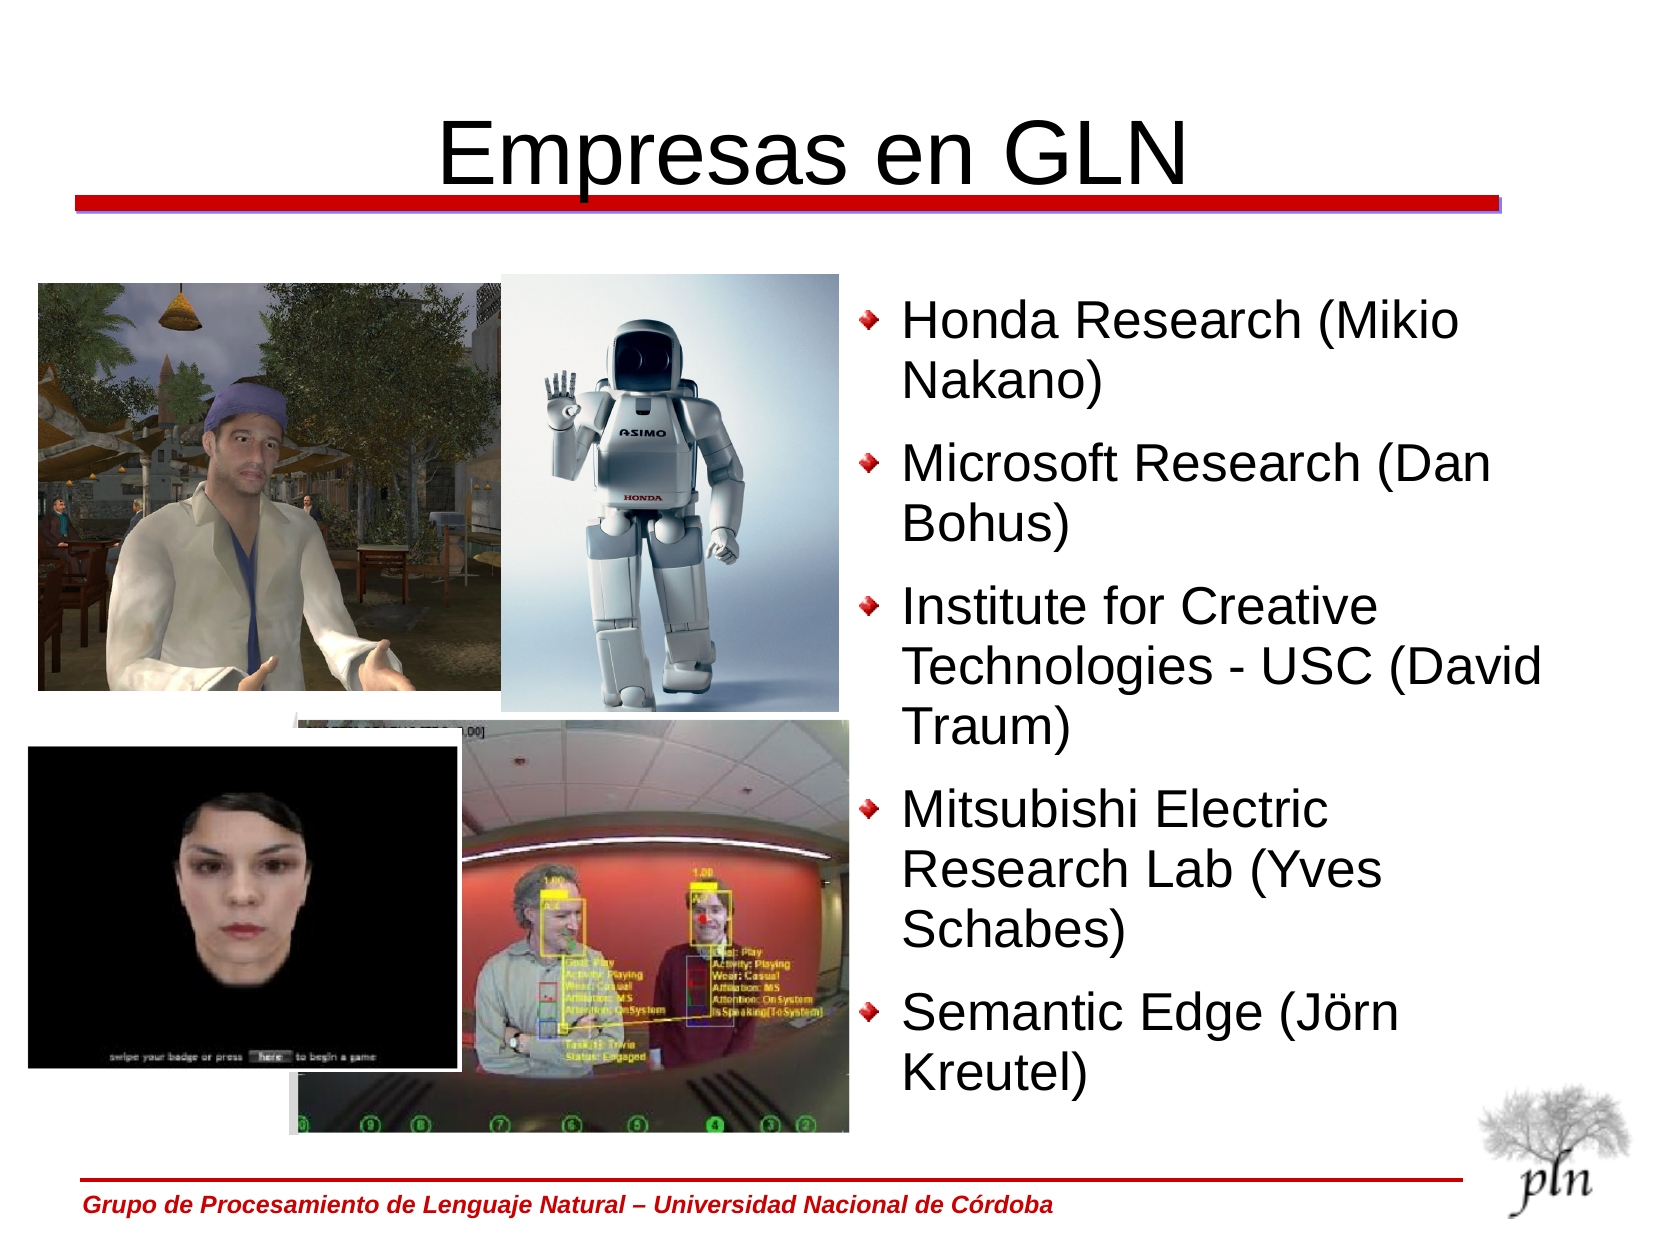

# Empresas en GLN
Honda Research (Mikio Nakano)
Microsoft Research (Dan Bohus)
Institute for Creative Technologies - USC (David Traum)
Mitsubishi Electric Research Lab (Yves Schabes)
Semantic Edge (Jörn Kreutel)